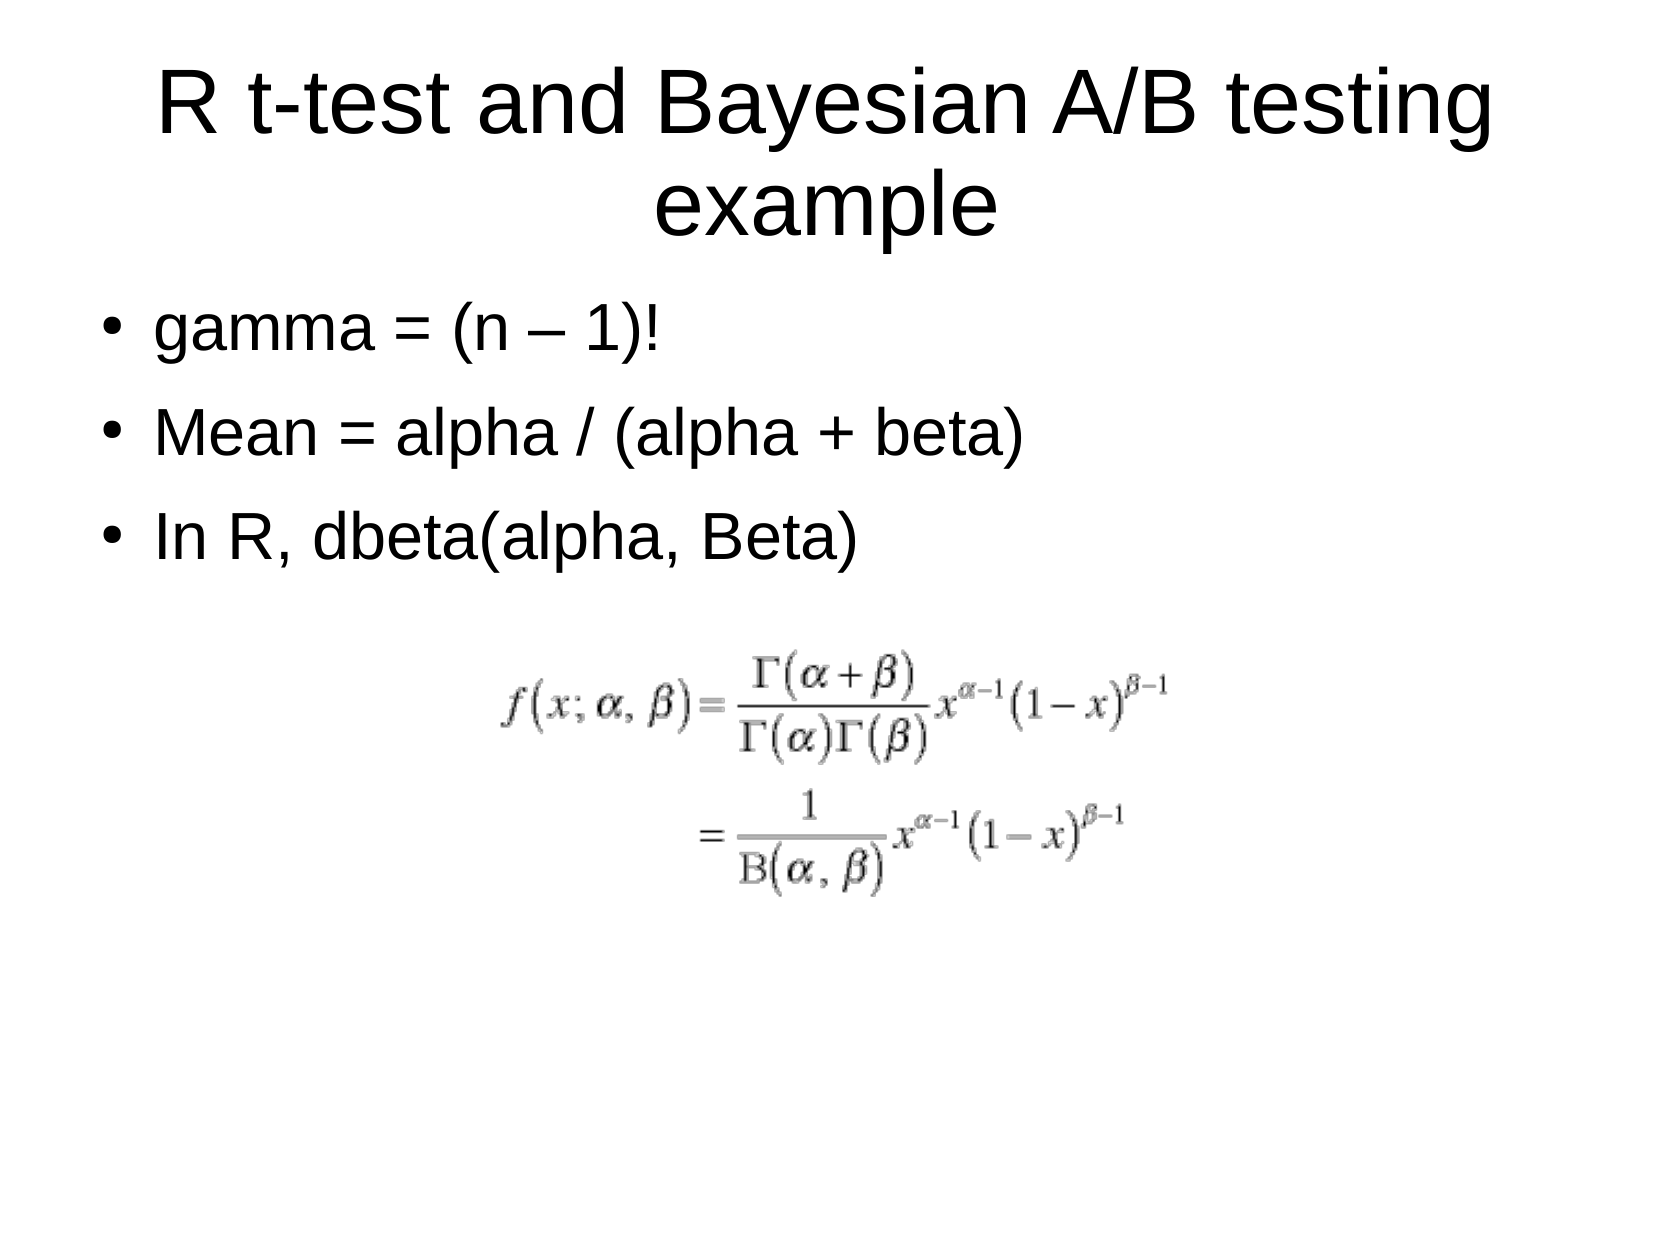

# R t-test and Bayesian A/B testing example
gamma = (n – 1)!
Mean = alpha / (alpha + beta)
In R, dbeta(alpha, Beta)